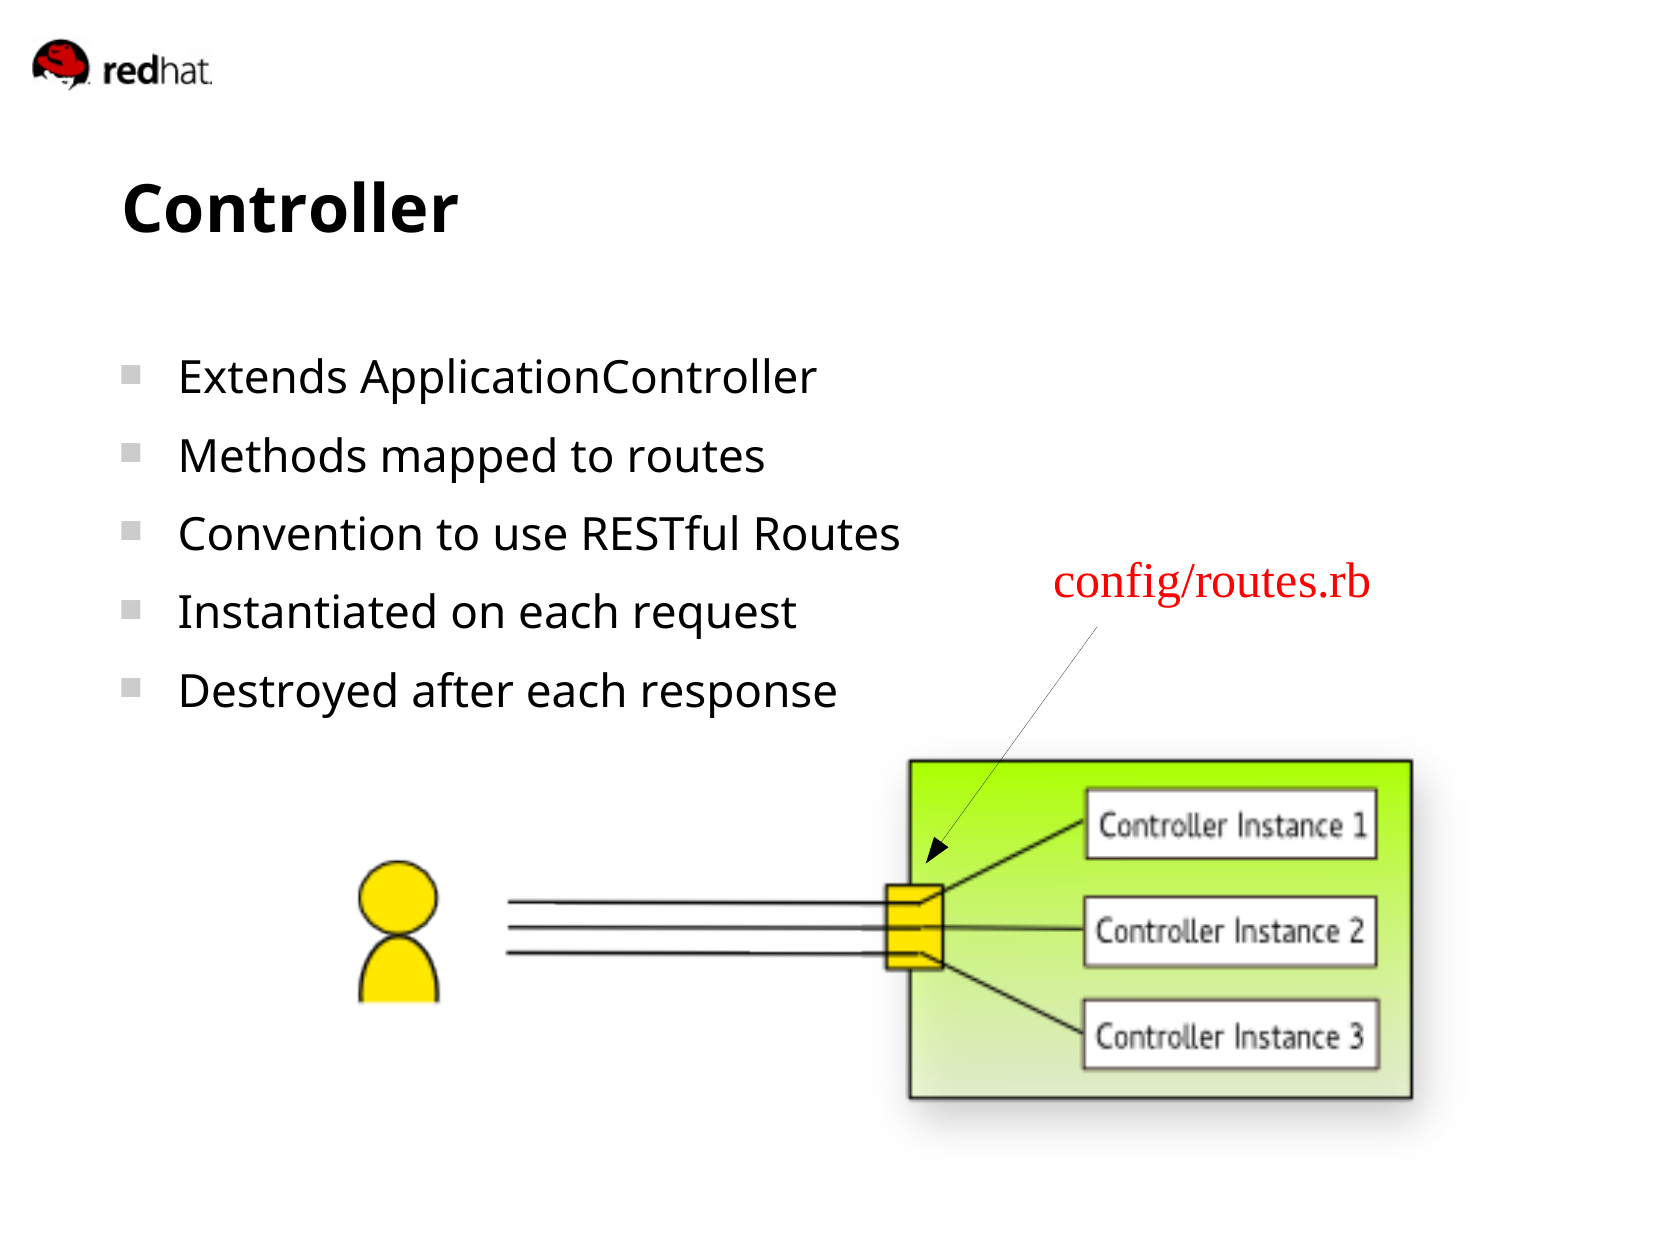

# Controller
Extends ApplicationController
Methods mapped to routes
Convention to use RESTful Routes
Instantiated on each request
Destroyed after each response
config/routes.rb